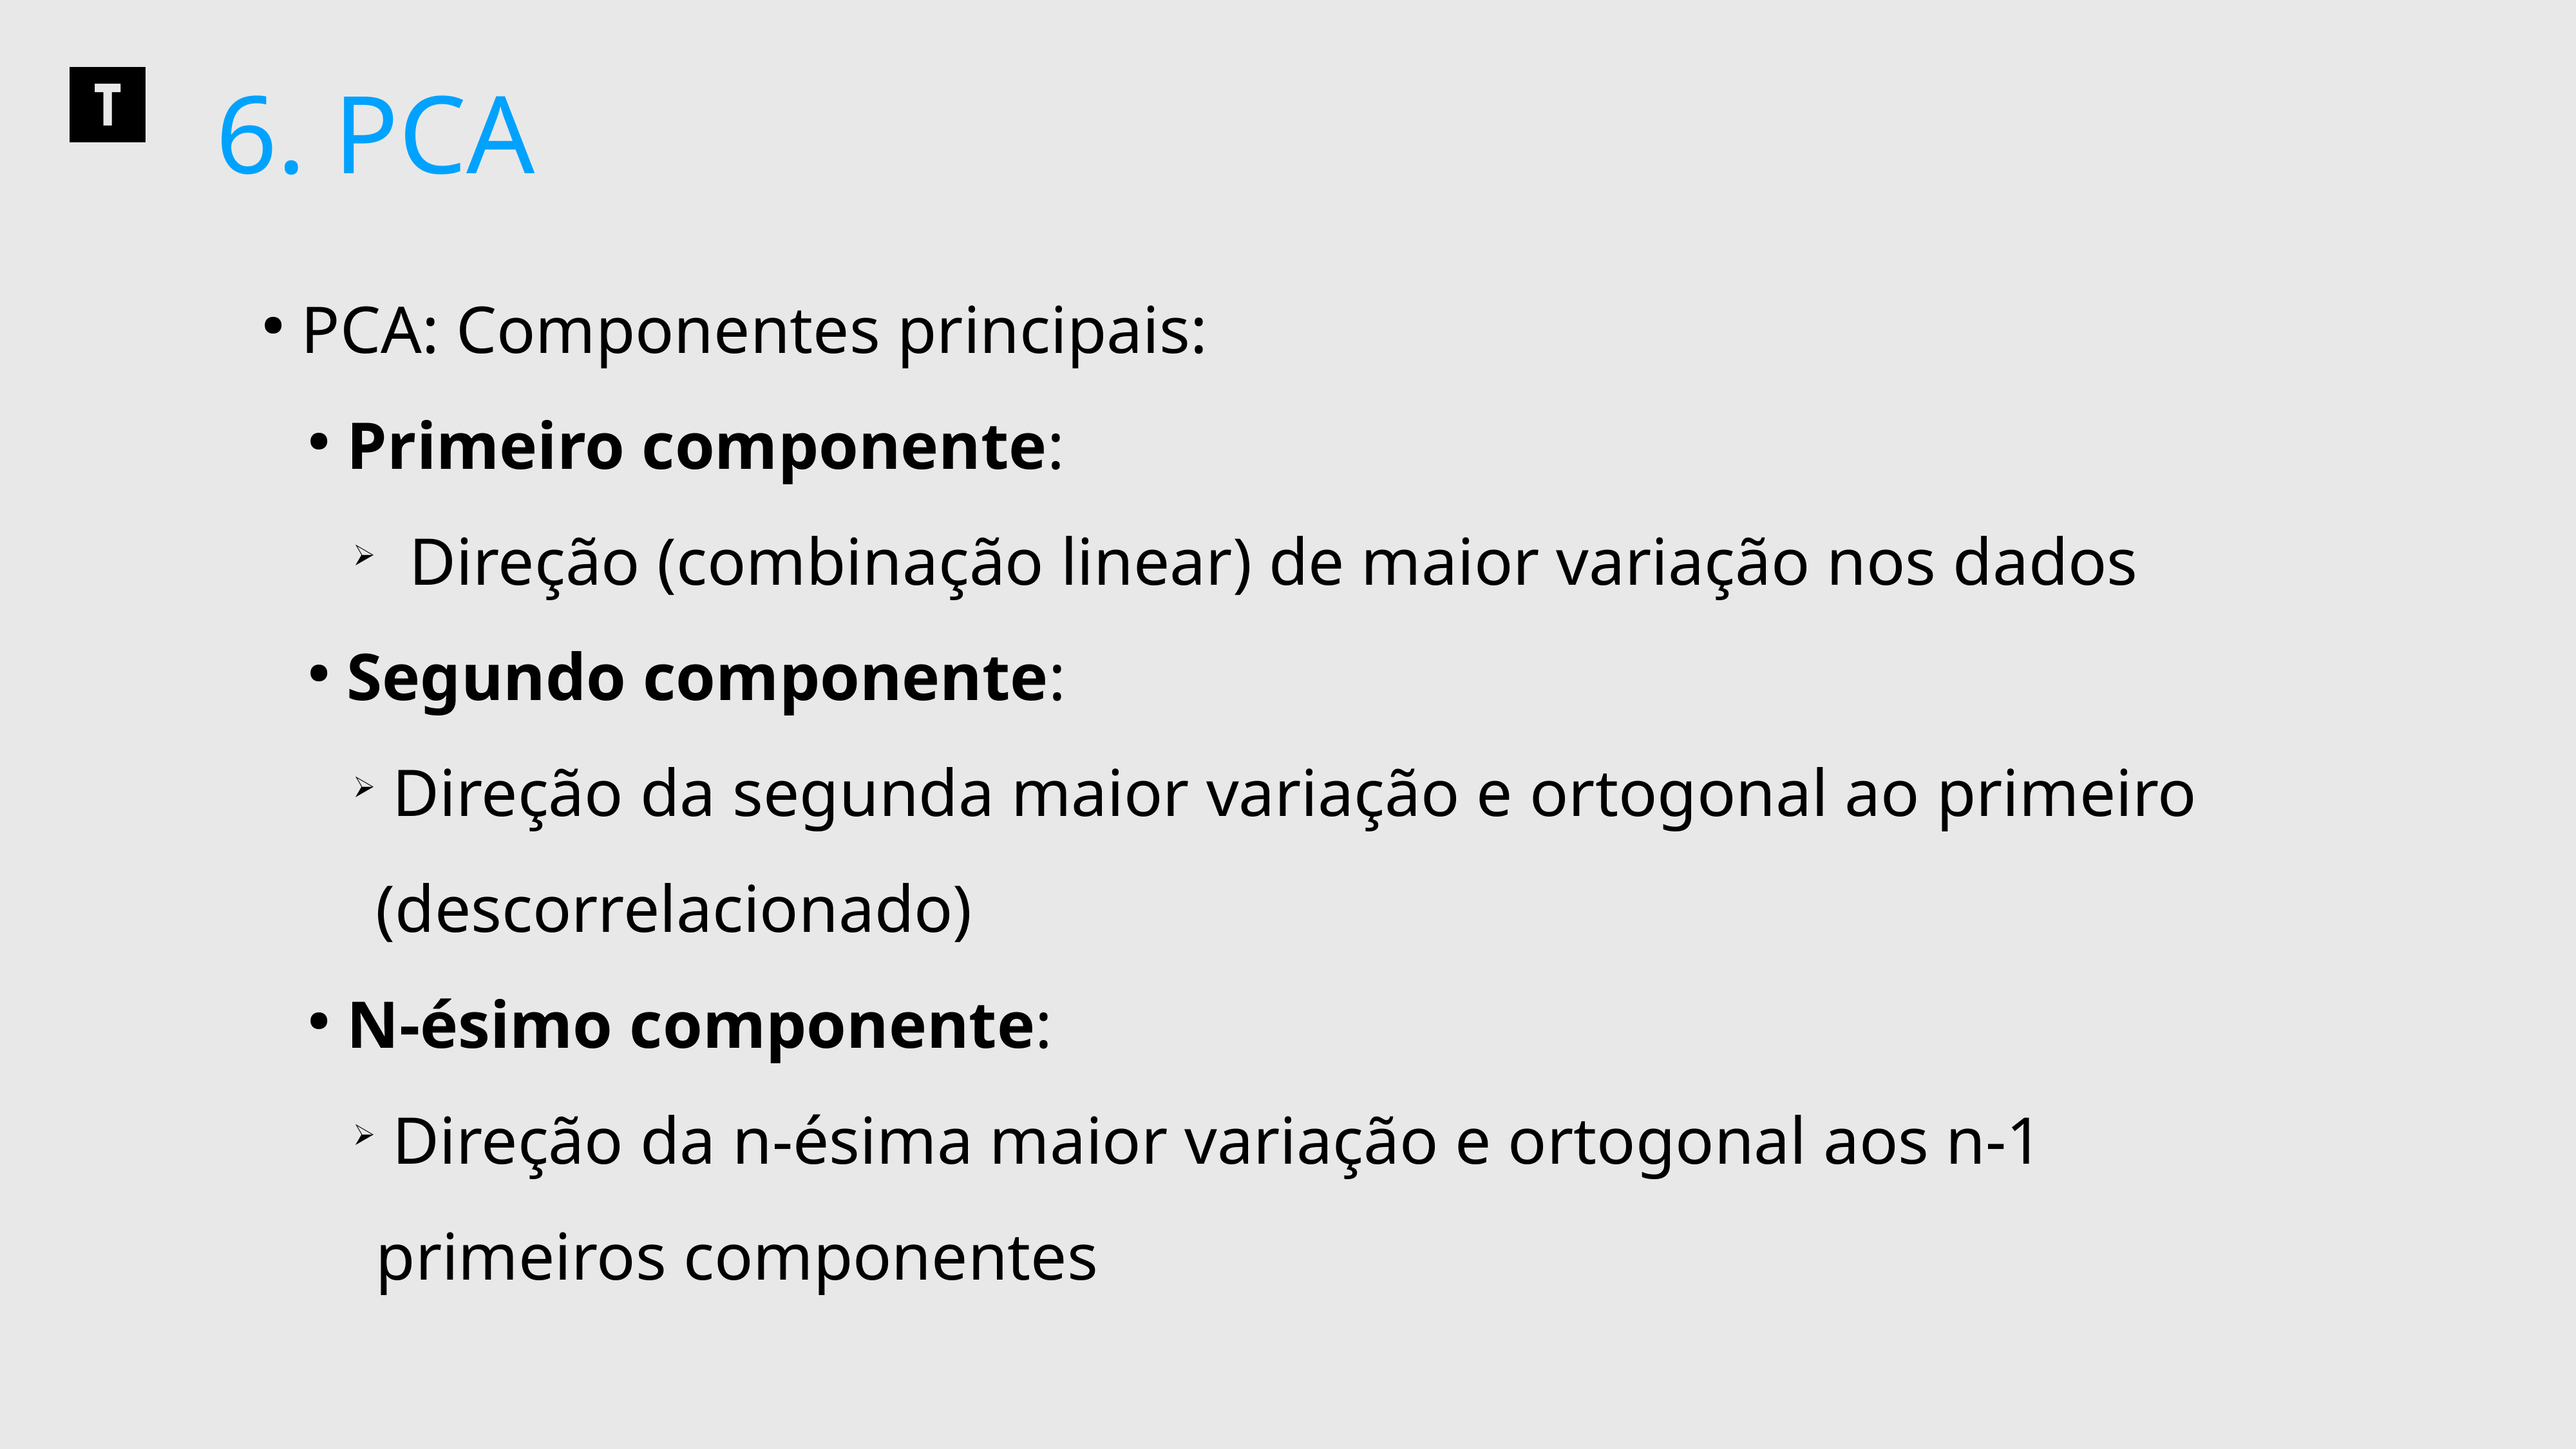

6. PCA
 PCA: Componentes principais:
 Primeiro componente:
 Direção (combinação linear) de maior variação nos dados
 Segundo componente:
 Direção da segunda maior variação e ortogonal ao primeiro (descorrelacionado)
 N-ésimo componente:
 Direção da n-ésima maior variação e ortogonal aos n-1 primeiros componentes